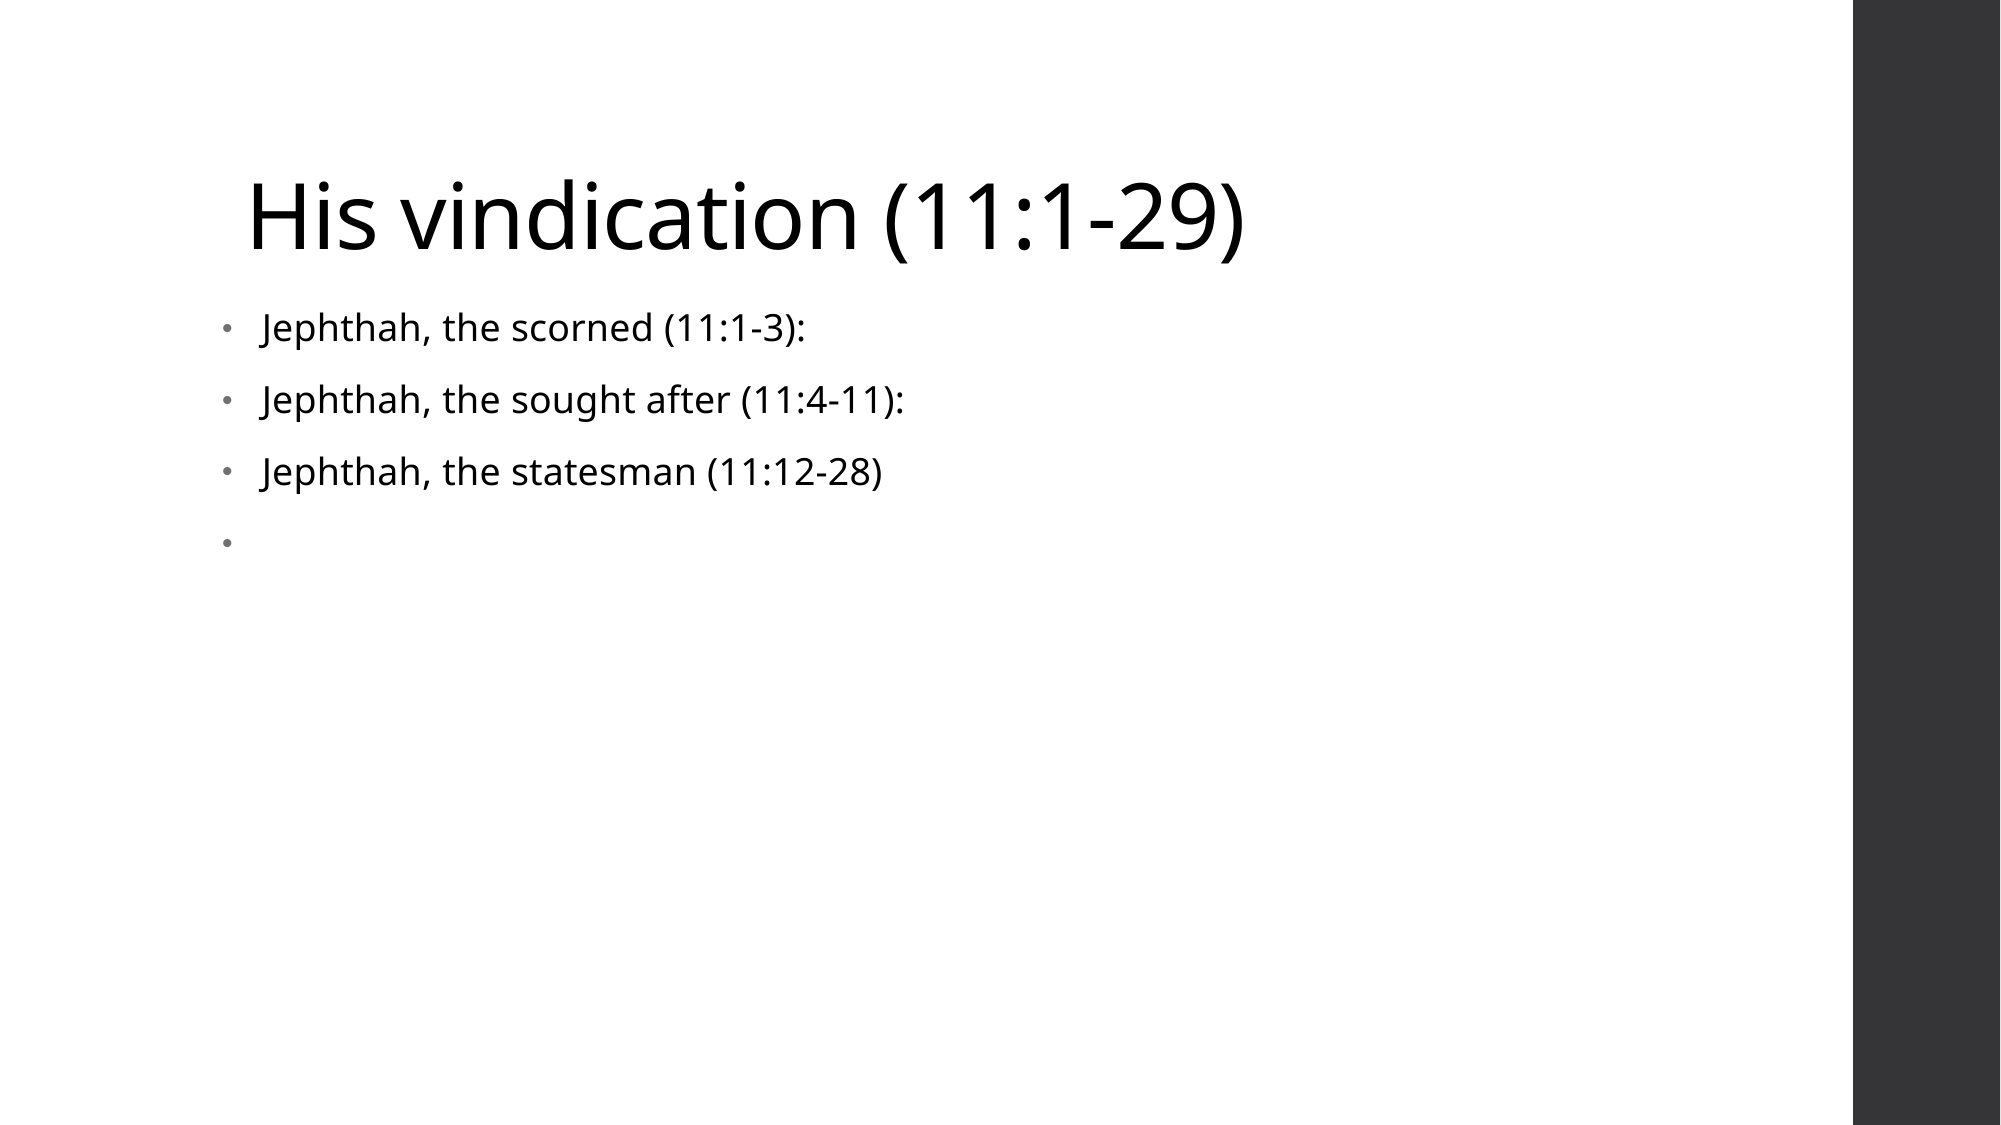

# His vindication (11:1-29)
 Jephthah, the scorned (11:1-3):
 Jephthah, the sought after (11:4-11):
 Jephthah, the statesman (11:12-28)